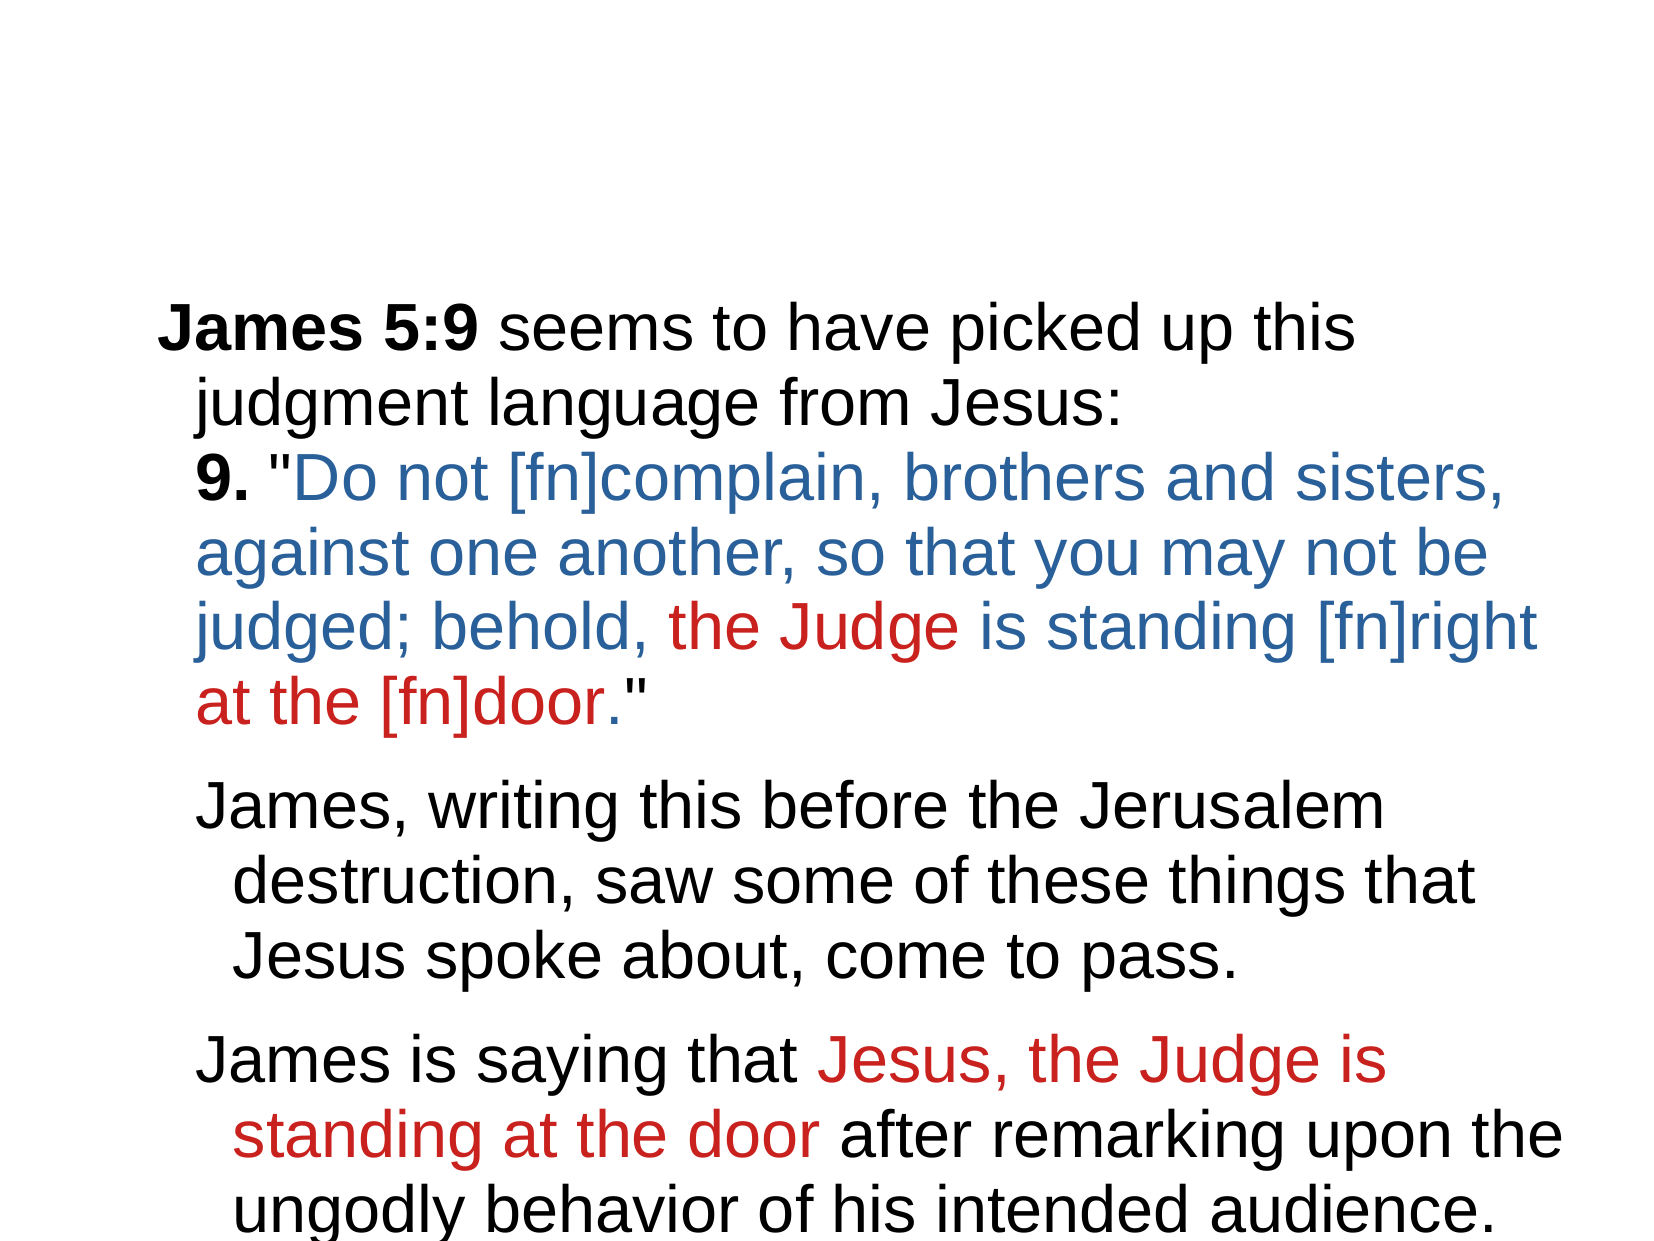

#
James 5:9 seems to have picked up this judgment language from Jesus:
9. "Do not [fn]complain, brothers and sisters, against one another, so that you may not be judged; behold, the Judge is standing [fn]right at the [fn]door."
James, writing this before the Jerusalem destruction, saw some of these things that Jesus spoke about, come to pass.
James is saying that Jesus, the Judge is standing at the door after remarking upon the ungodly behavior of his intended audience.
James applied this to the soon to be judgment, not the 2nd coming of Christ.